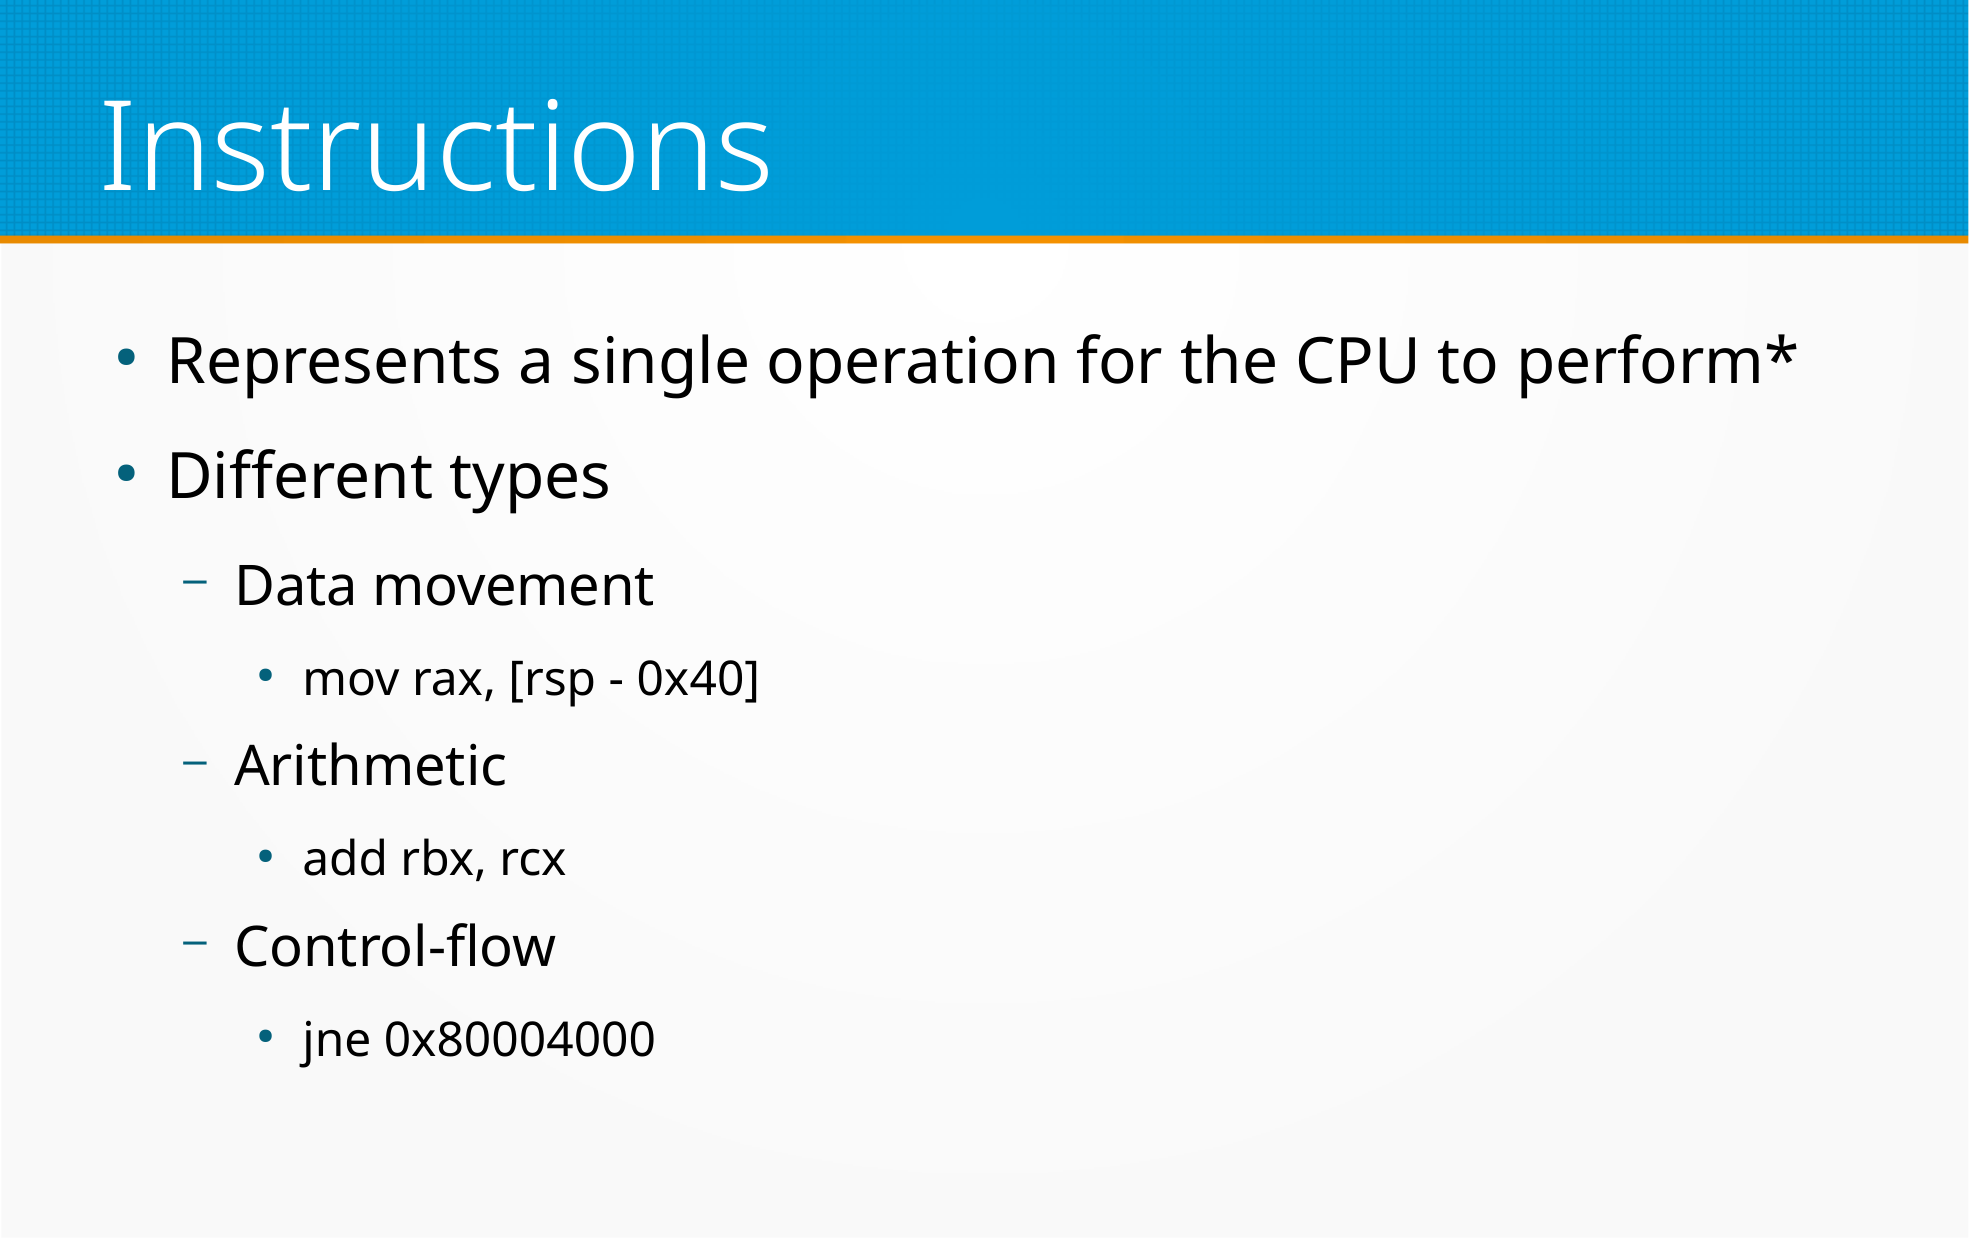

# Instructions
Represents a single operation for the CPU to perform*
Different types
Data movement
mov rax, [rsp - 0x40]
Arithmetic
add rbx, rcx
Control-flow
jne 0x80004000